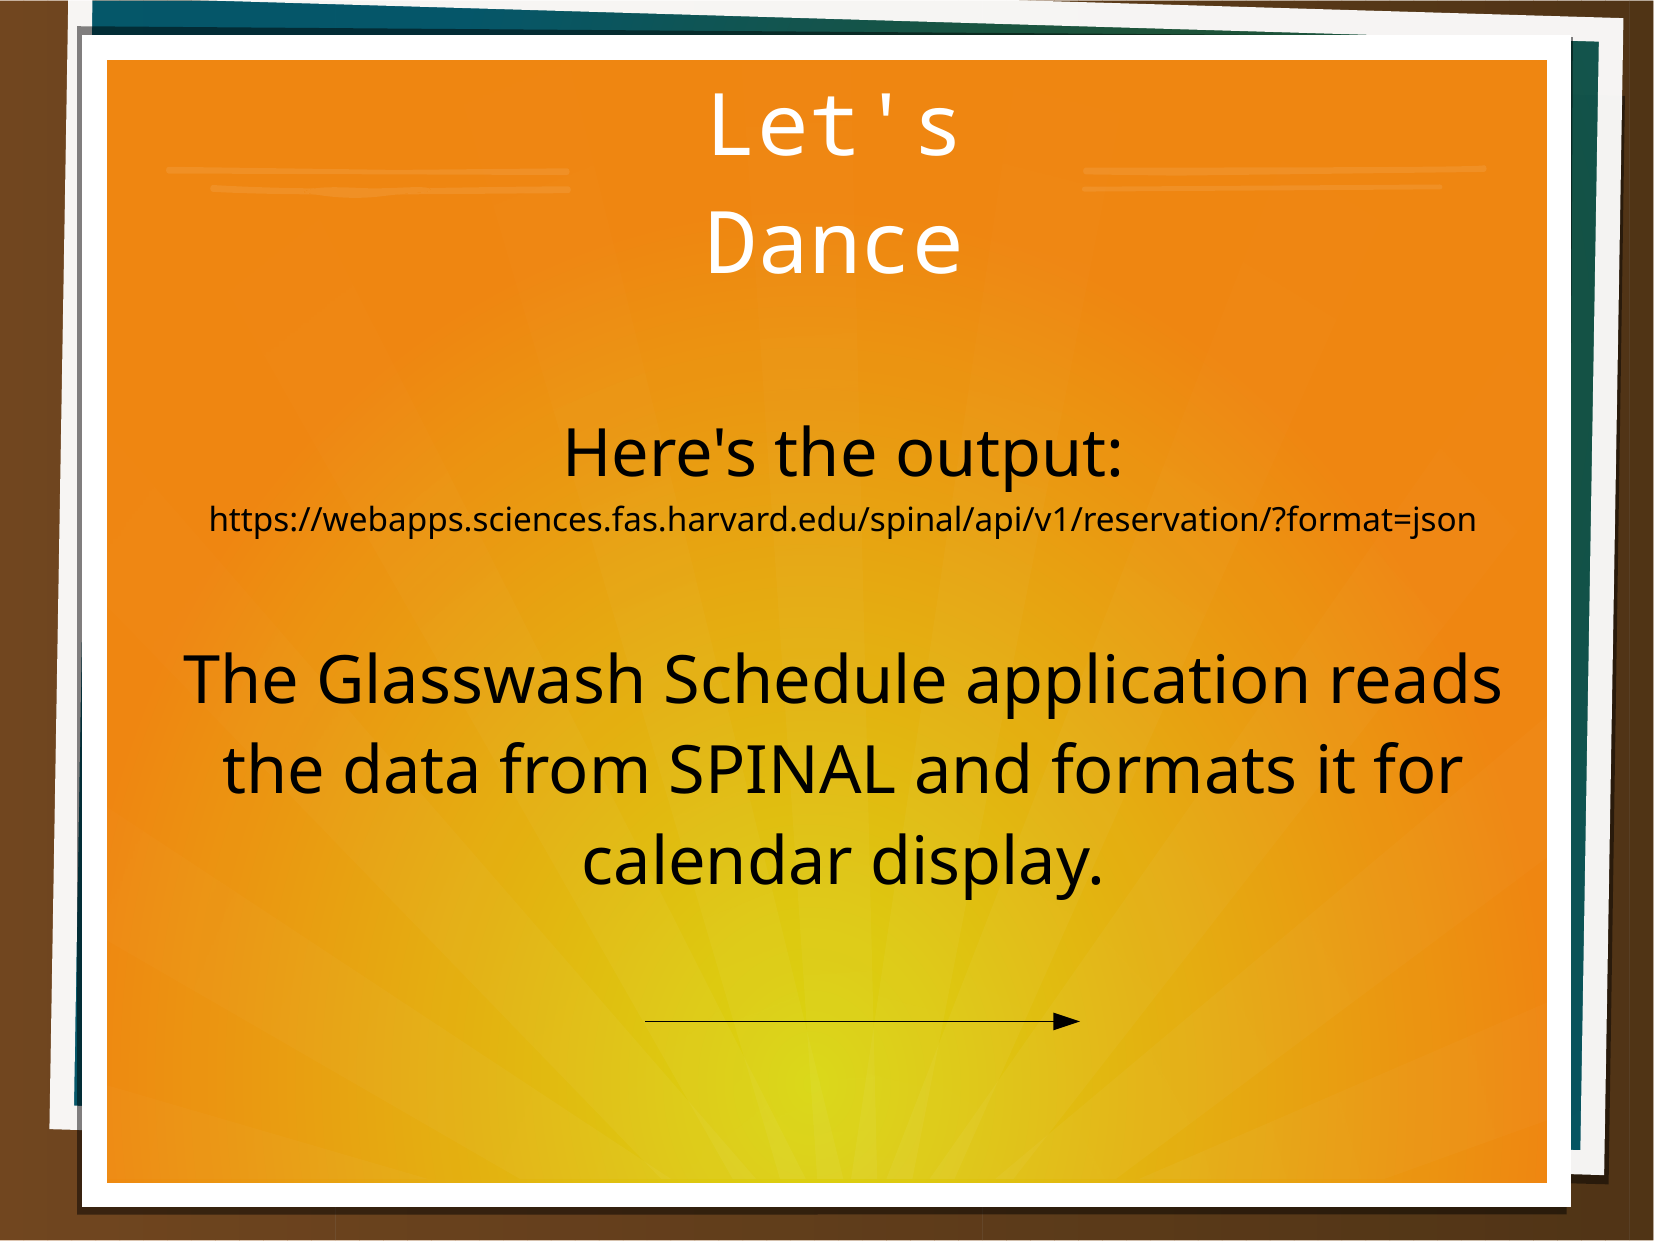

# Let's Dance
Here's the output:
https://webapps.sciences.fas.harvard.edu/spinal/api/v1/reservation/?format=json
The Glasswash Schedule application reads the data from SPINAL and formats it for calendar display.